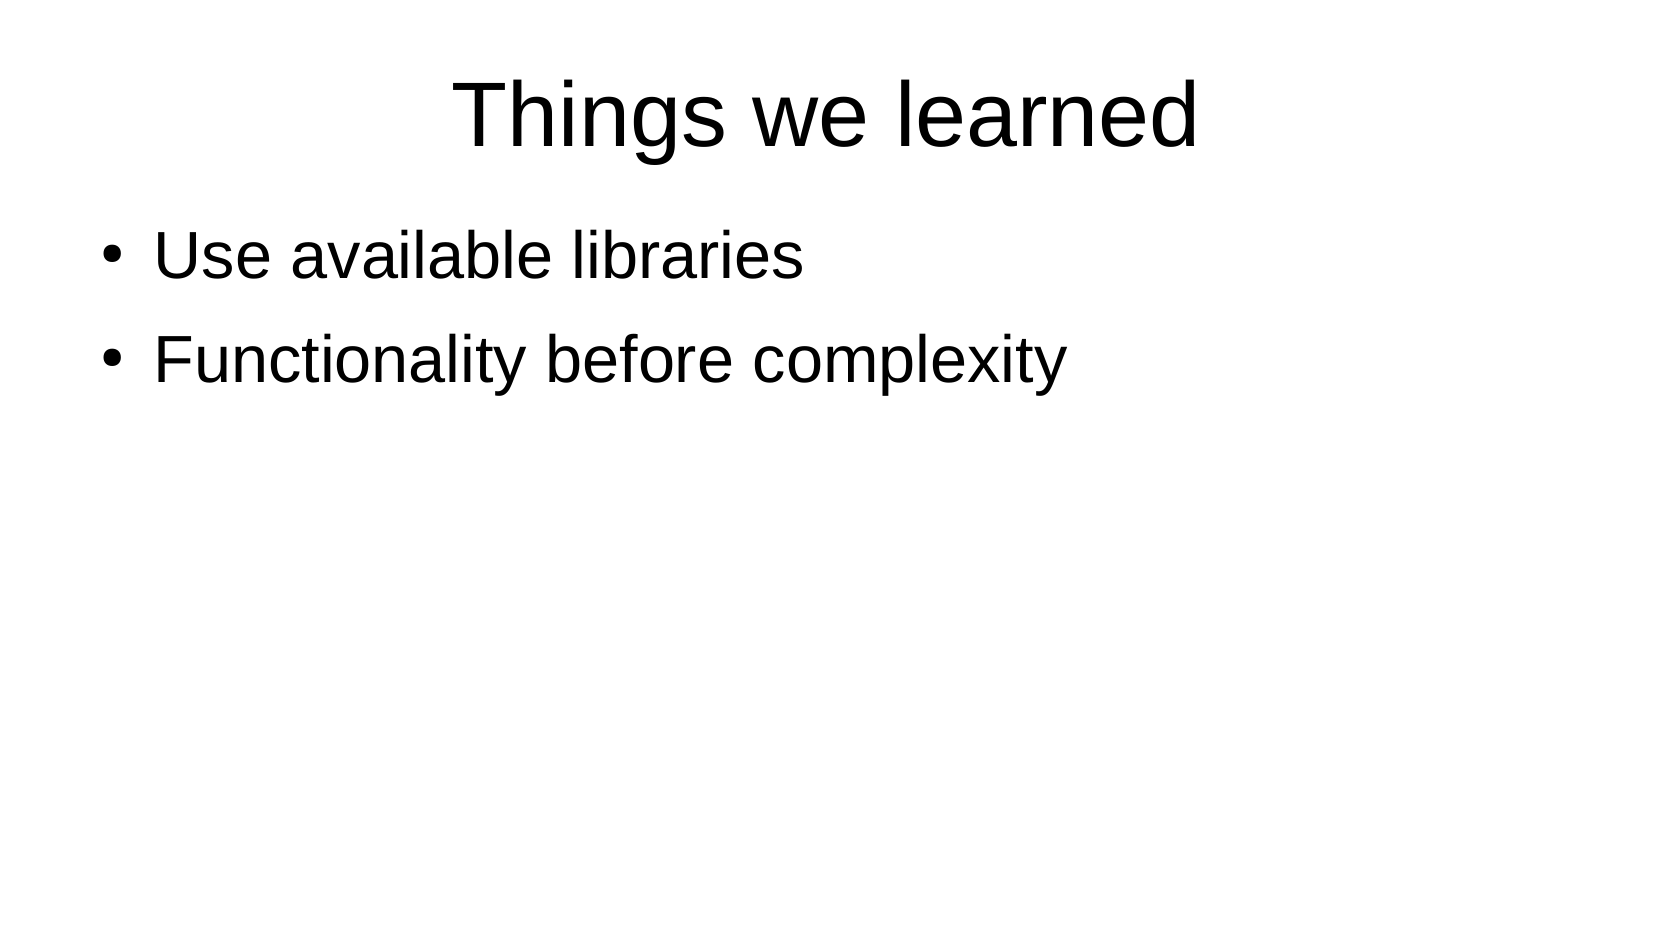

# Things we learned
Use available libraries
Functionality before complexity